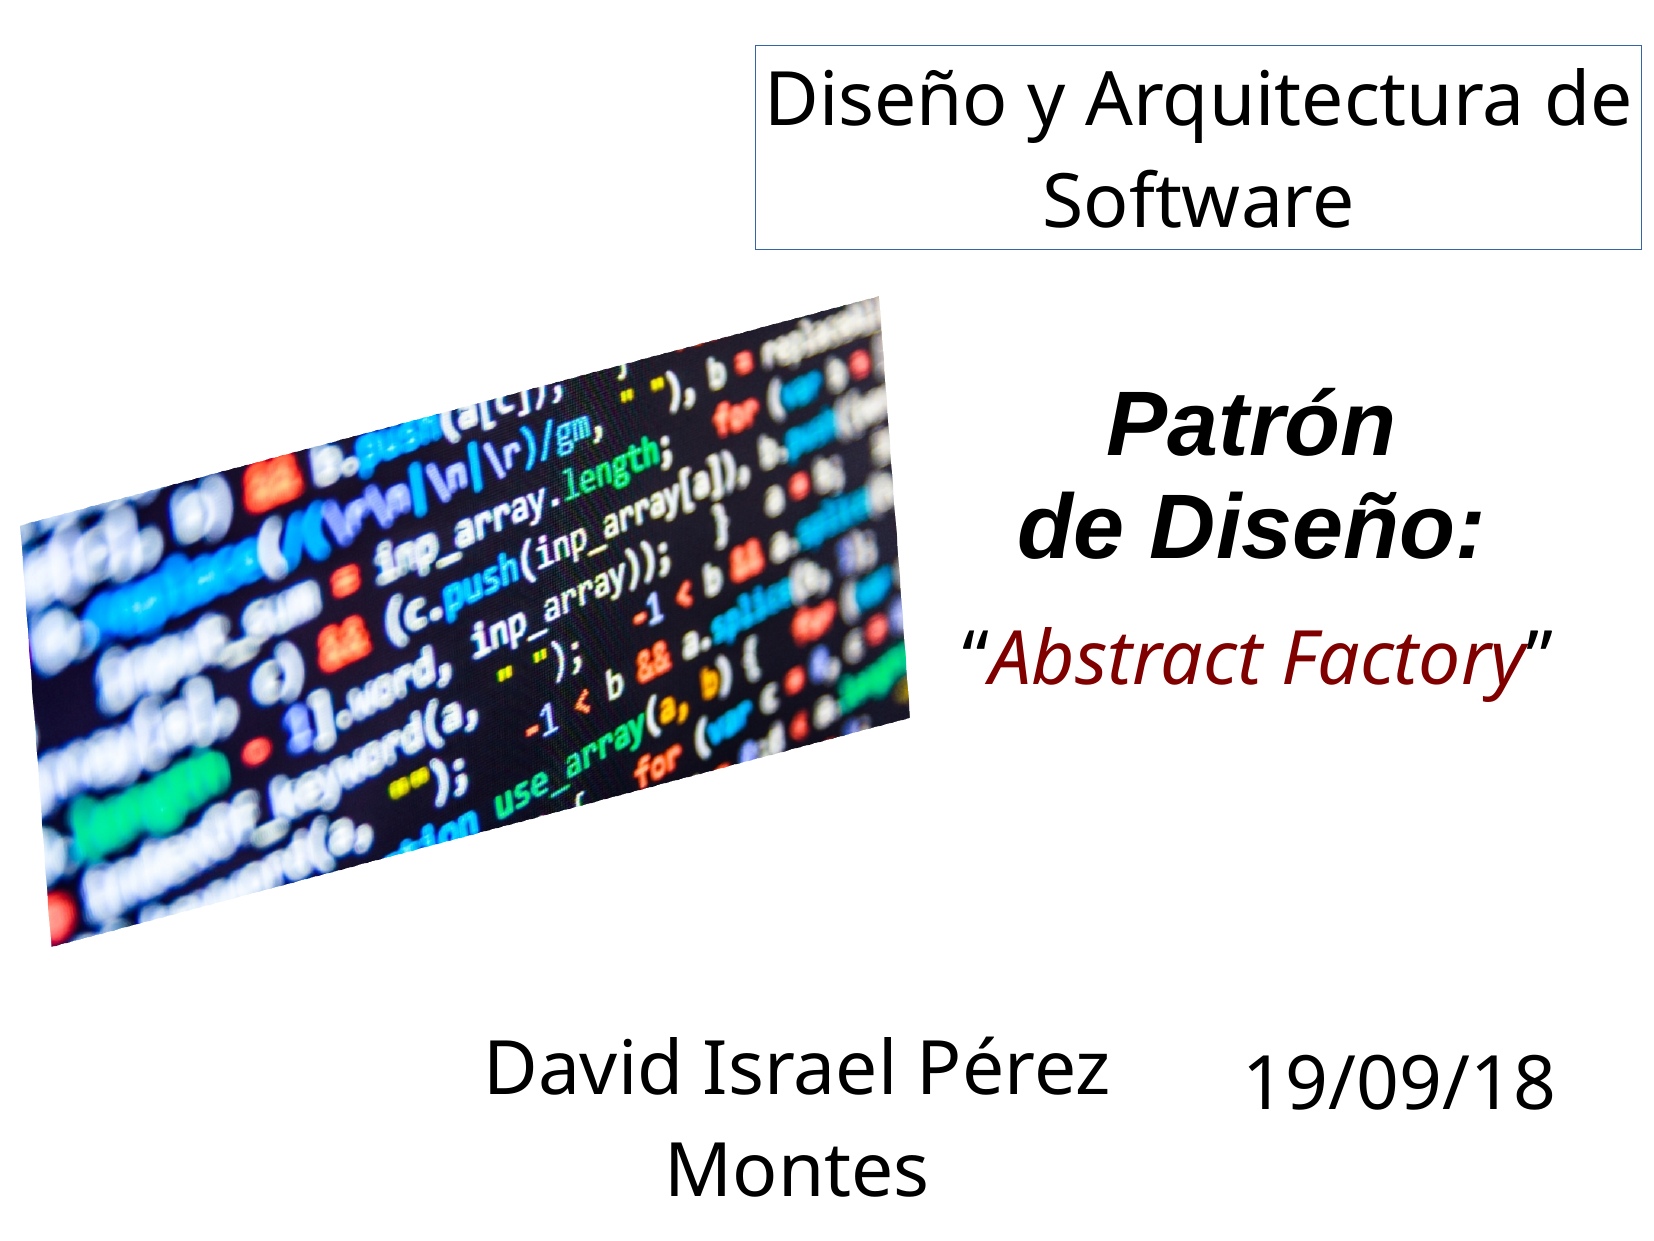

Diseño y Arquitectura de Software
# Patrón de Diseño:
“Abstract Factory”
19/09/18
David Israel Pérez Montes